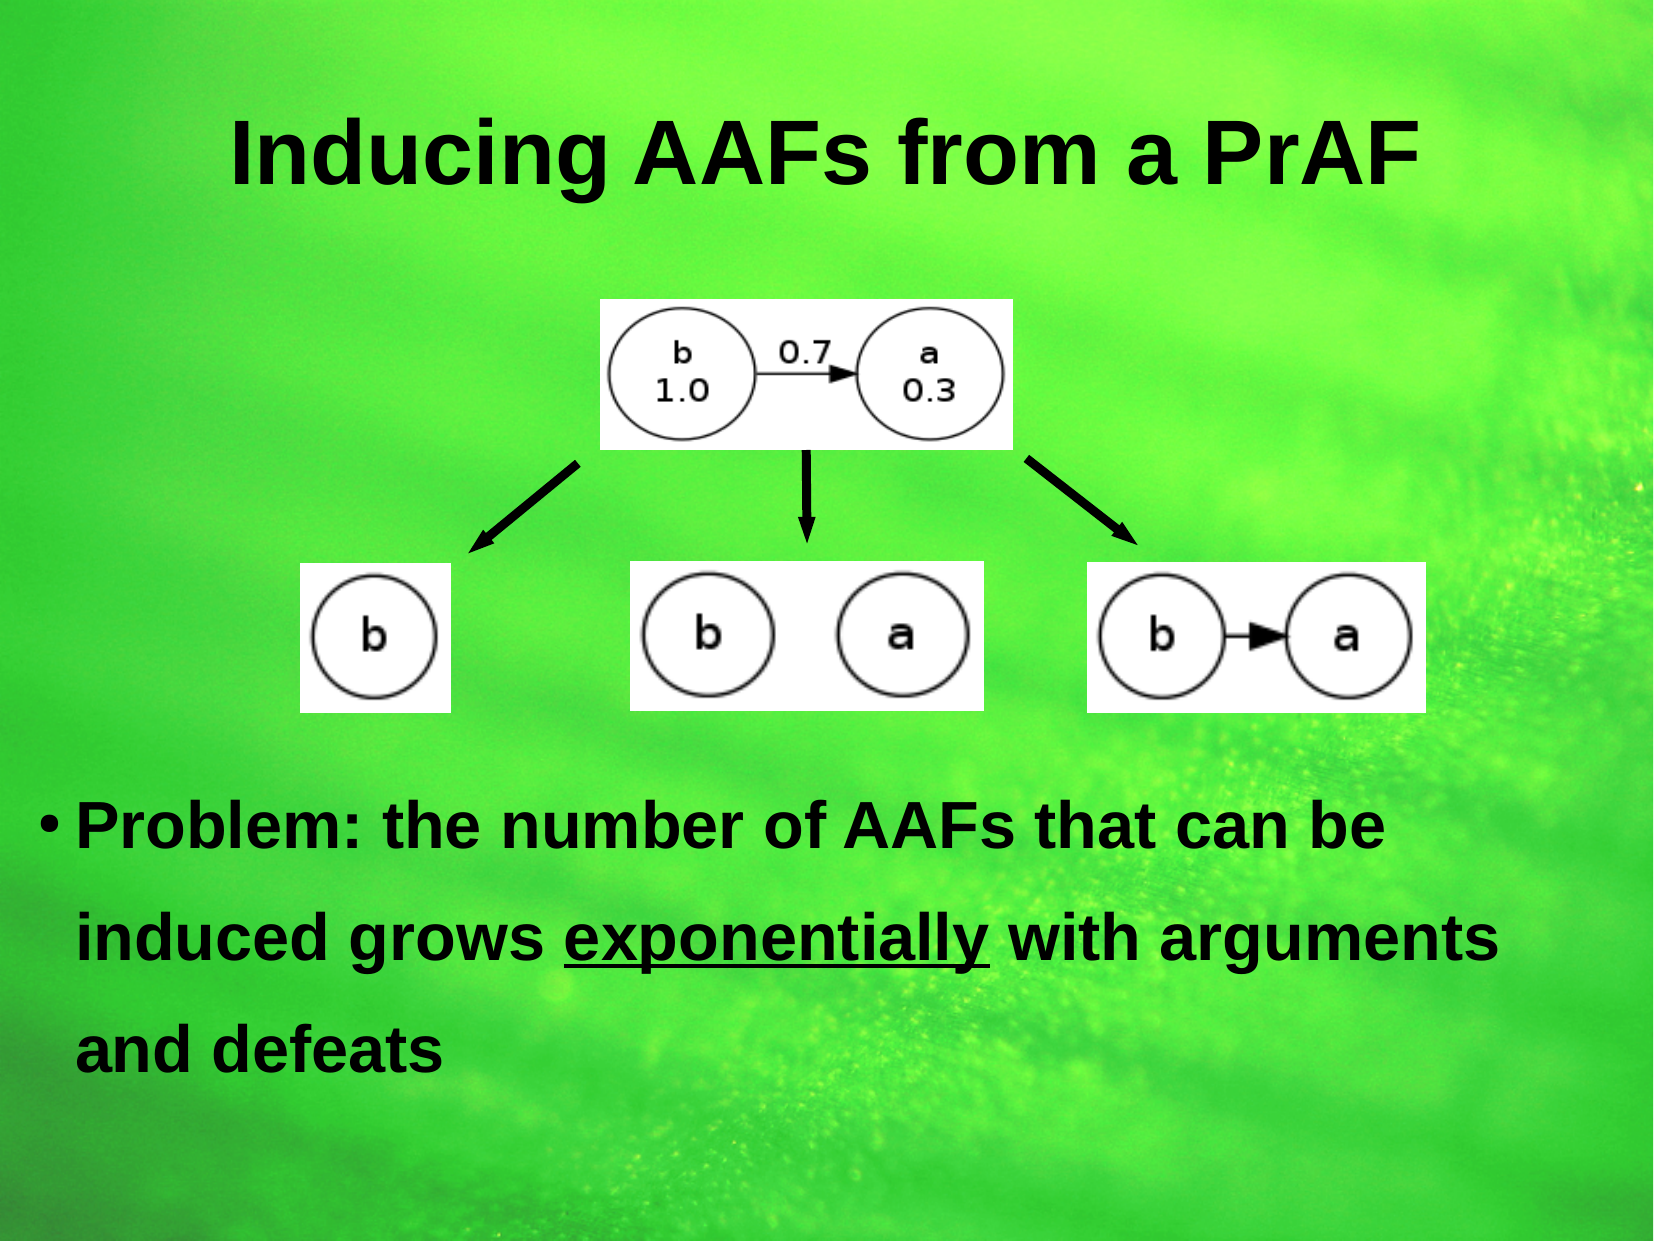

# Inducing AAFs from a PrAF
Problem: the number of AAFs that can be induced grows exponentially with arguments and defeats